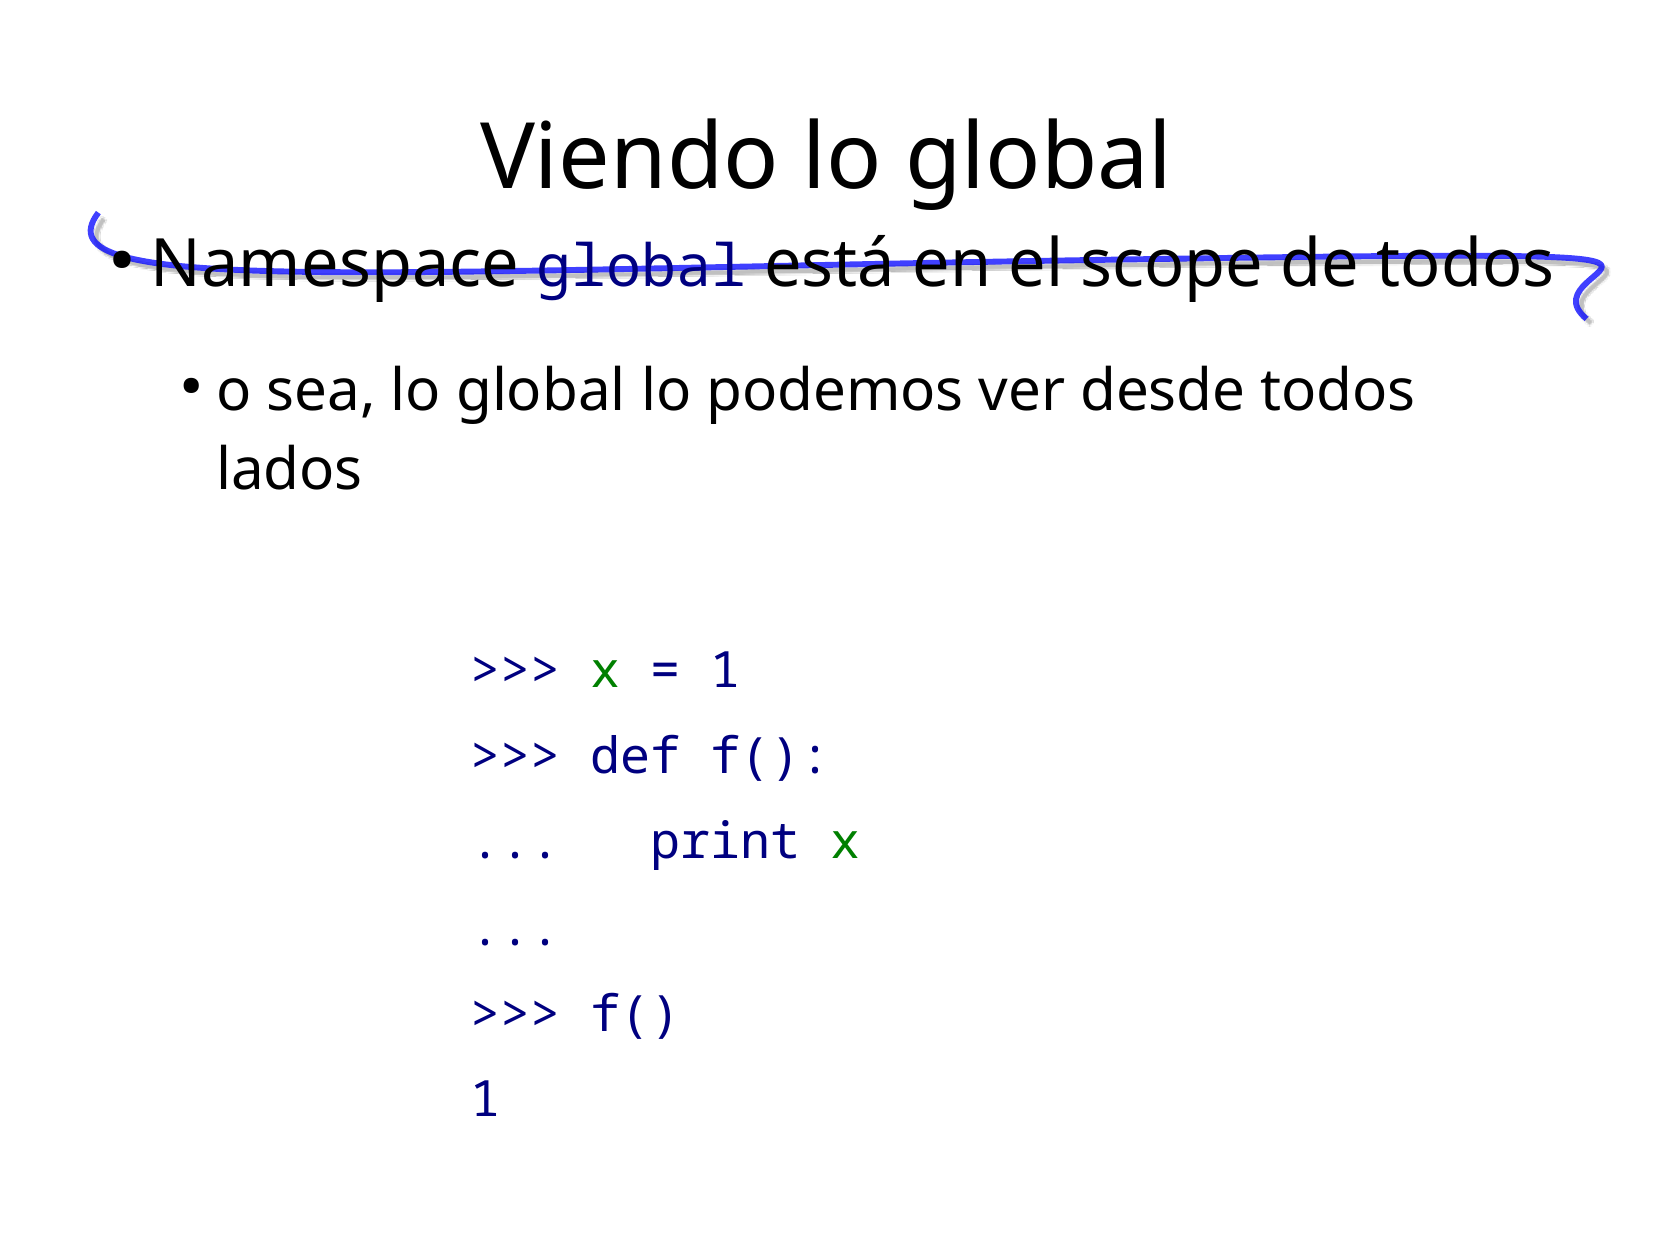

Viendo lo global
# Namespace global está en el scope de todos
o sea, lo global lo podemos ver desde todos lados
 >>> x = 1
 >>> def f():
 ... print x
 ...
 >>> f()
 1